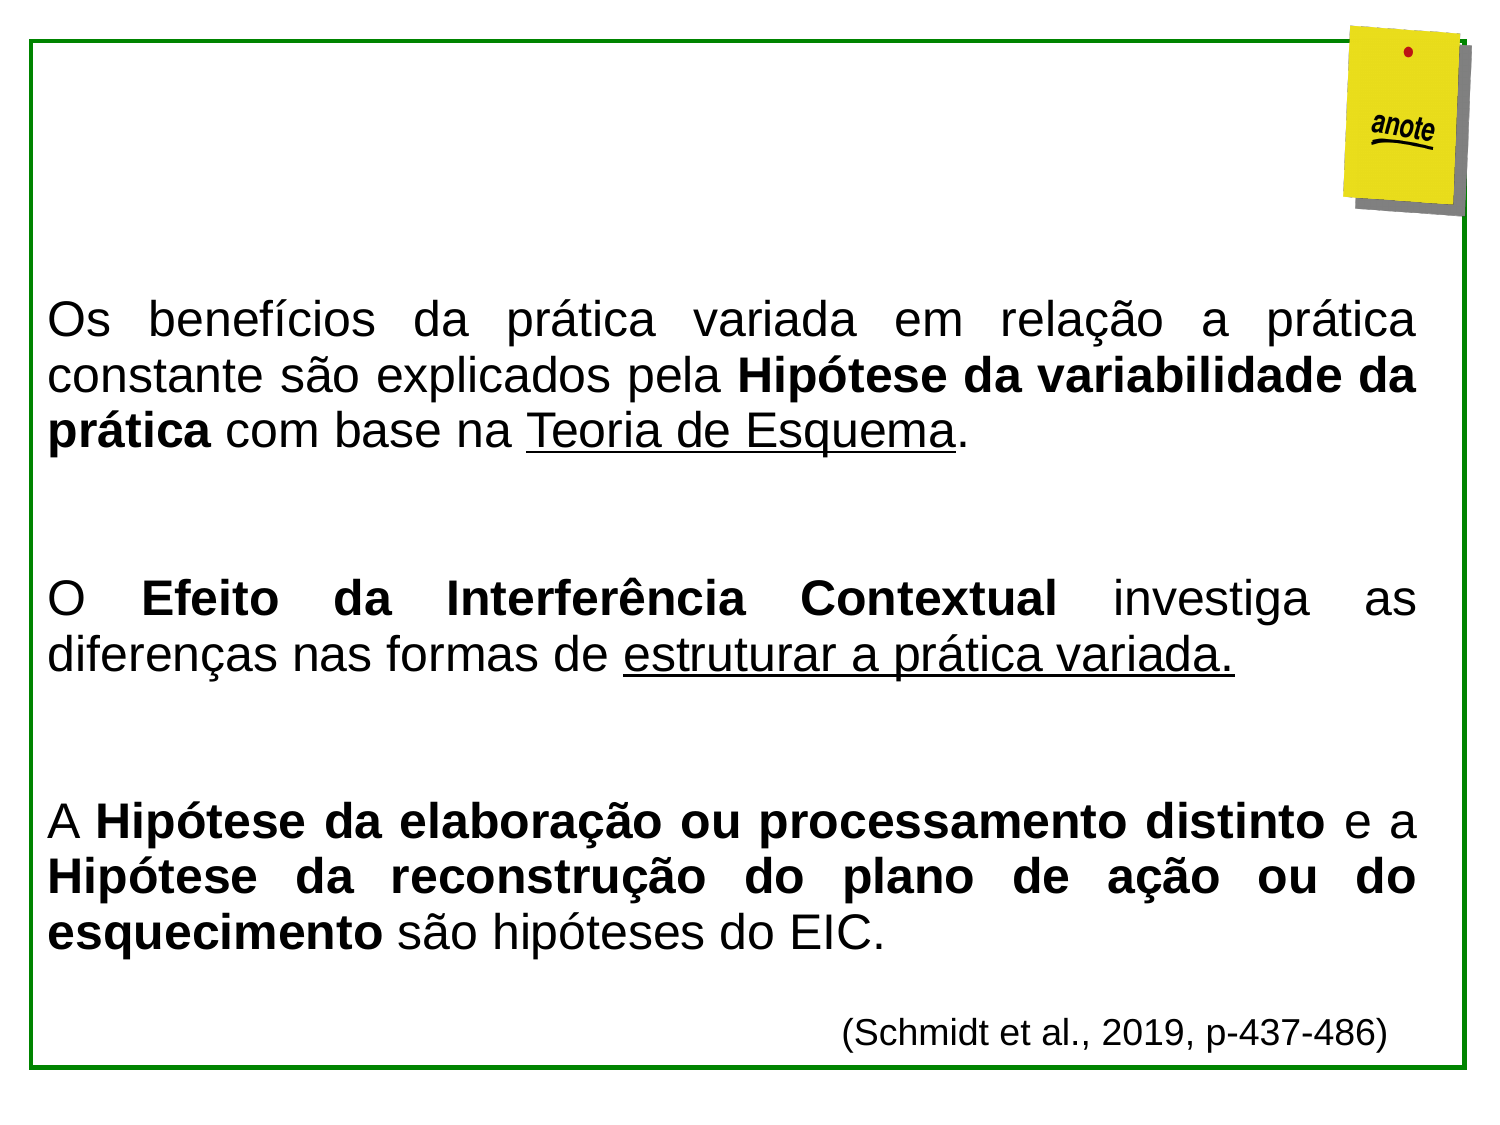

Os benefícios da prática variada em relação a prática constante são explicados pela Hipótese da variabilidade da prática com base na Teoria de Esquema.
O Efeito da Interferência Contextual investiga as diferenças nas formas de estruturar a prática variada.
A Hipótese da elaboração ou processamento distinto e a Hipótese da reconstrução do plano de ação ou do esquecimento são hipóteses do EIC.
(Schmidt et al., 2019, p-437-486)